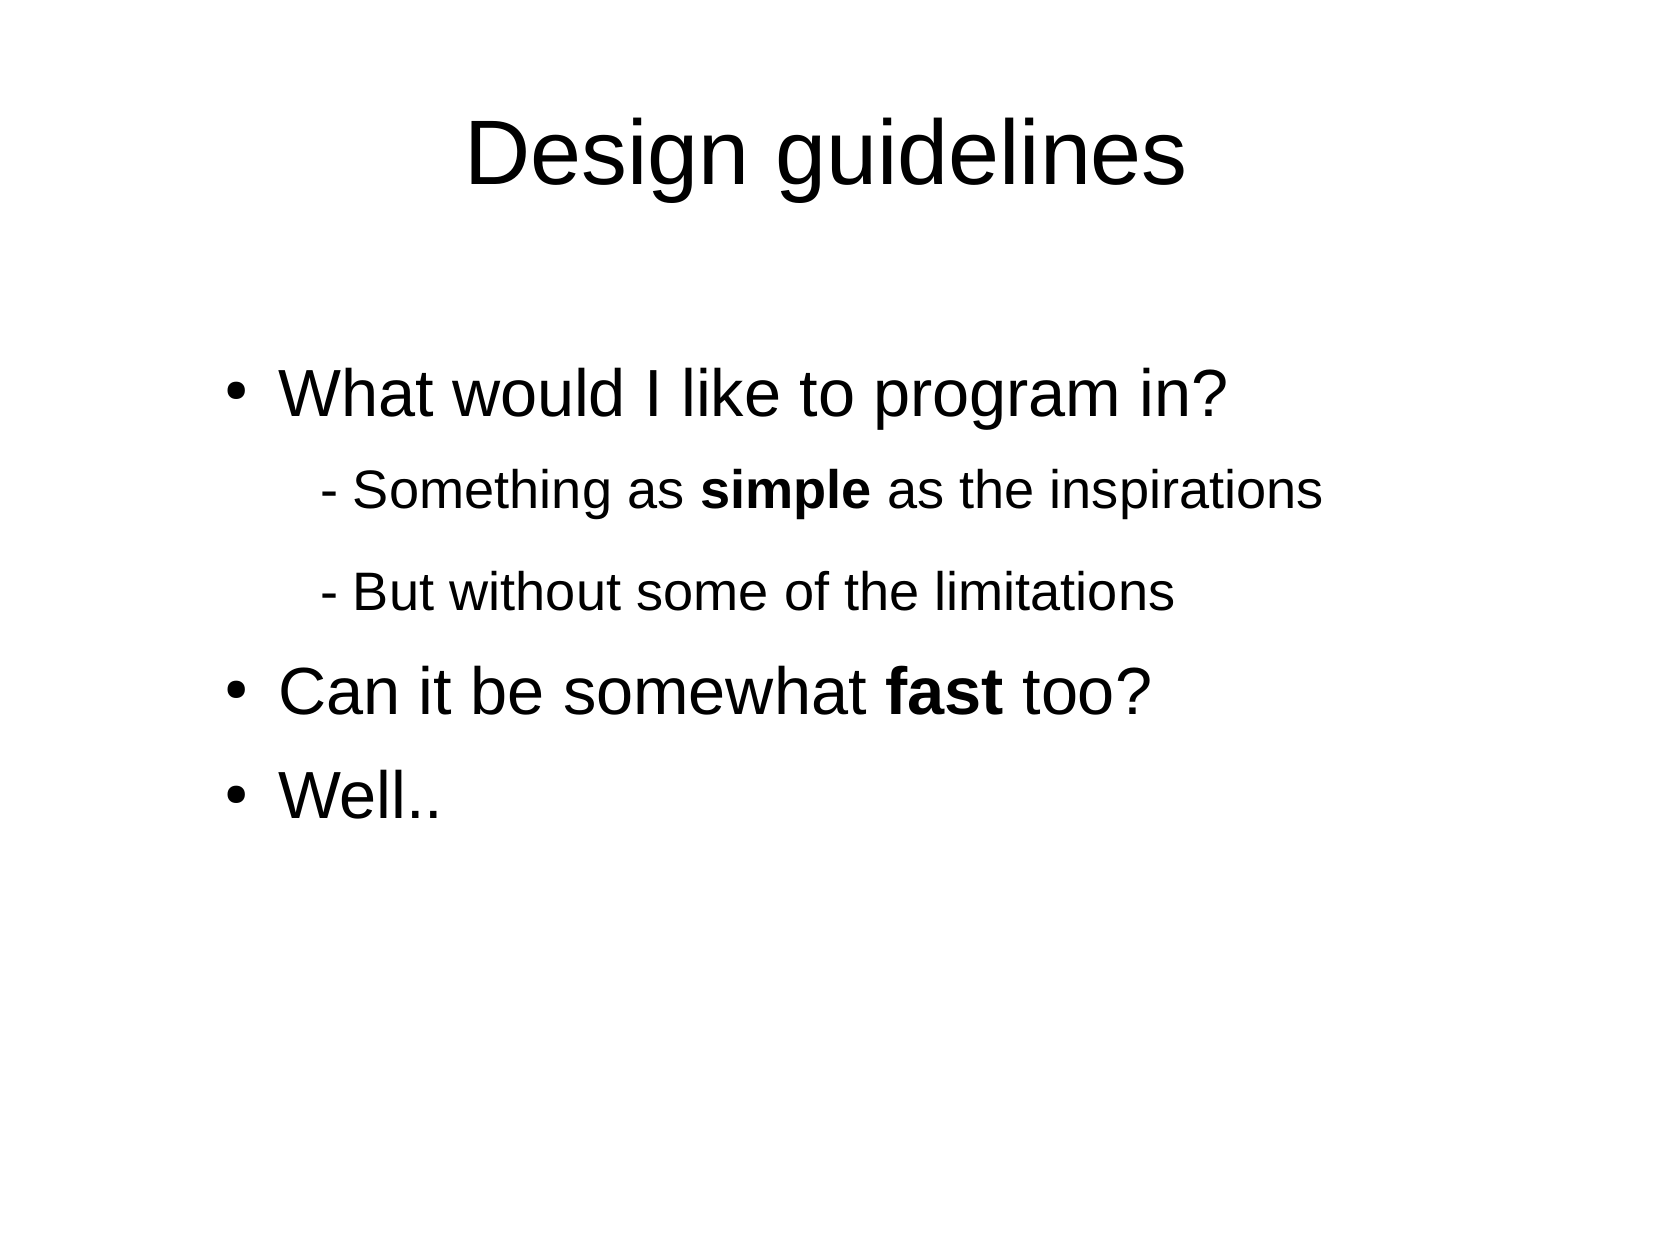

# Design guidelines
 What would I like to program in?
 - Something as simple as the inspirations
 - But without some of the limitations
 Can it be somewhat fast too?
 Well..